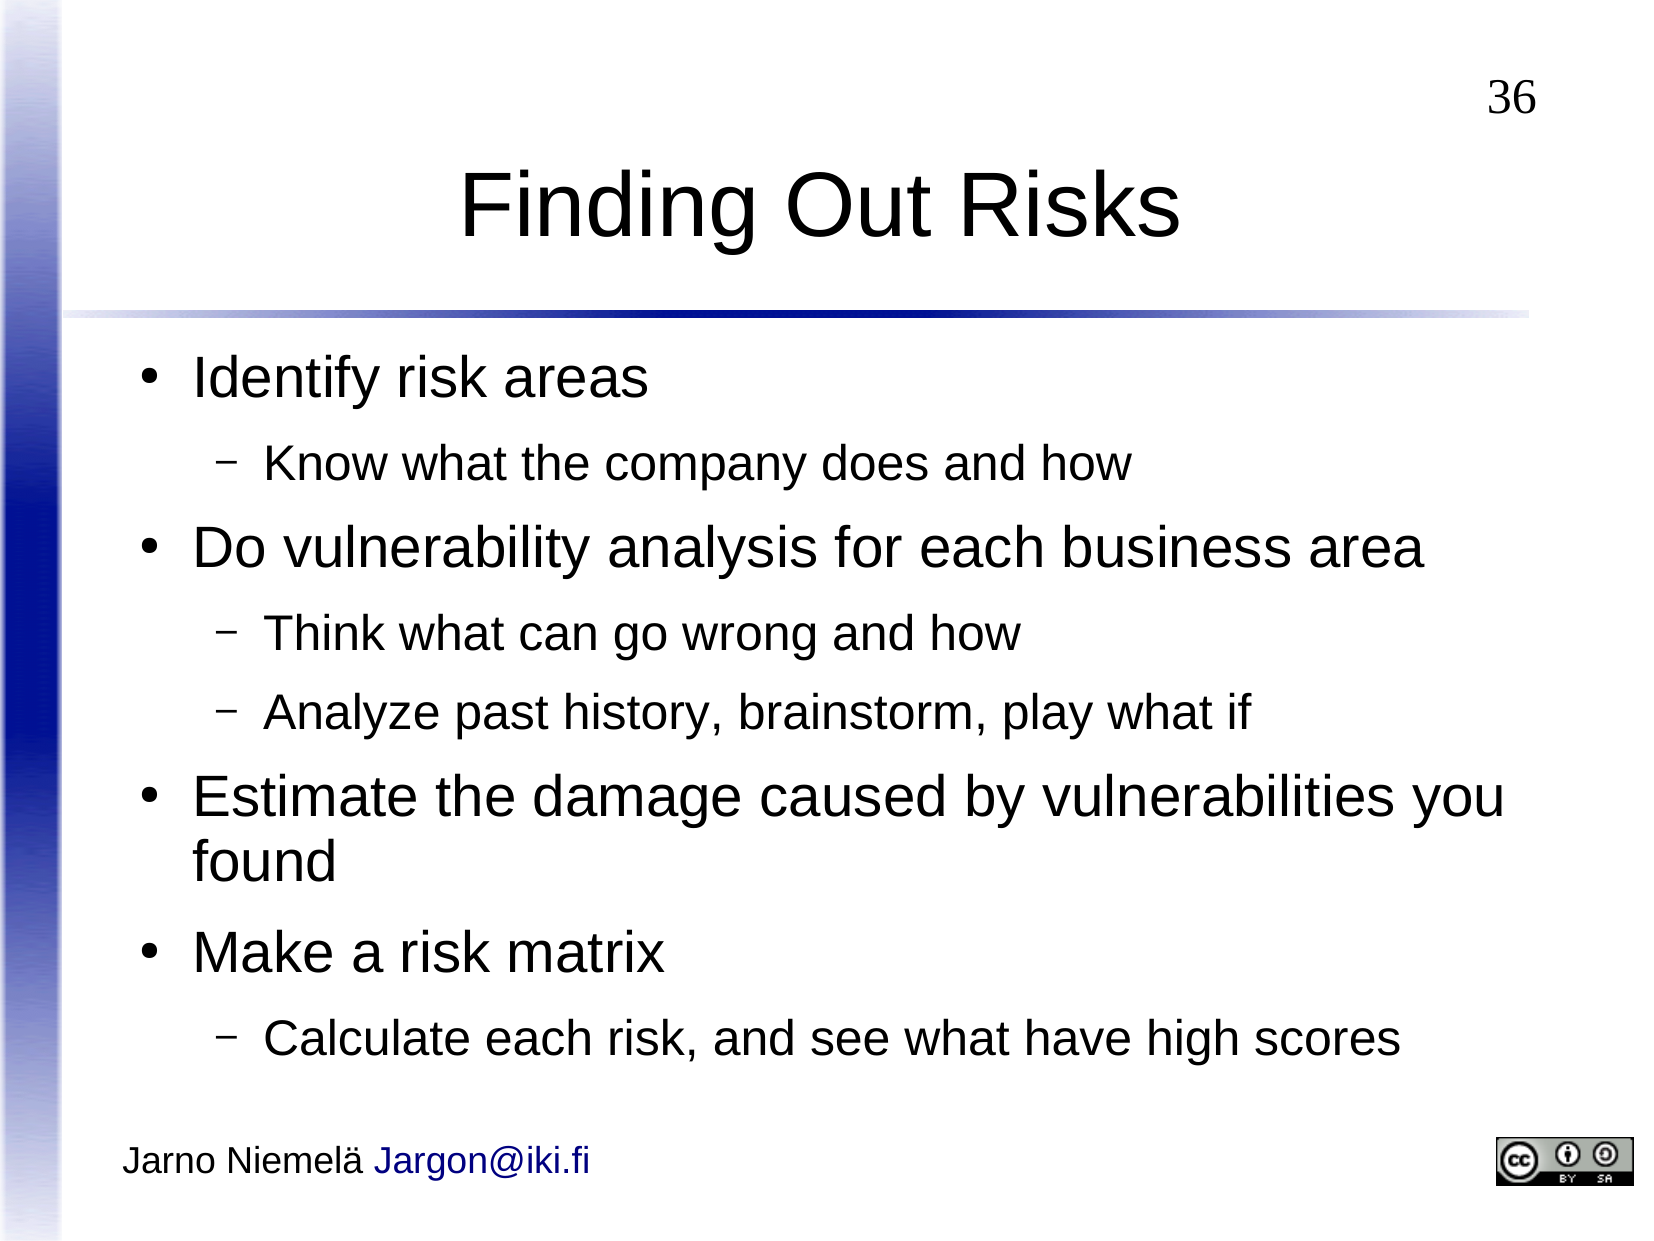

# Finding Out Risks
Identify risk areas
Know what the company does and how
Do vulnerability analysis for each business area
Think what can go wrong and how
Analyze past history, brainstorm, play what if
Estimate the damage caused by vulnerabilities you found
Make a risk matrix
Calculate each risk, and see what have high scores